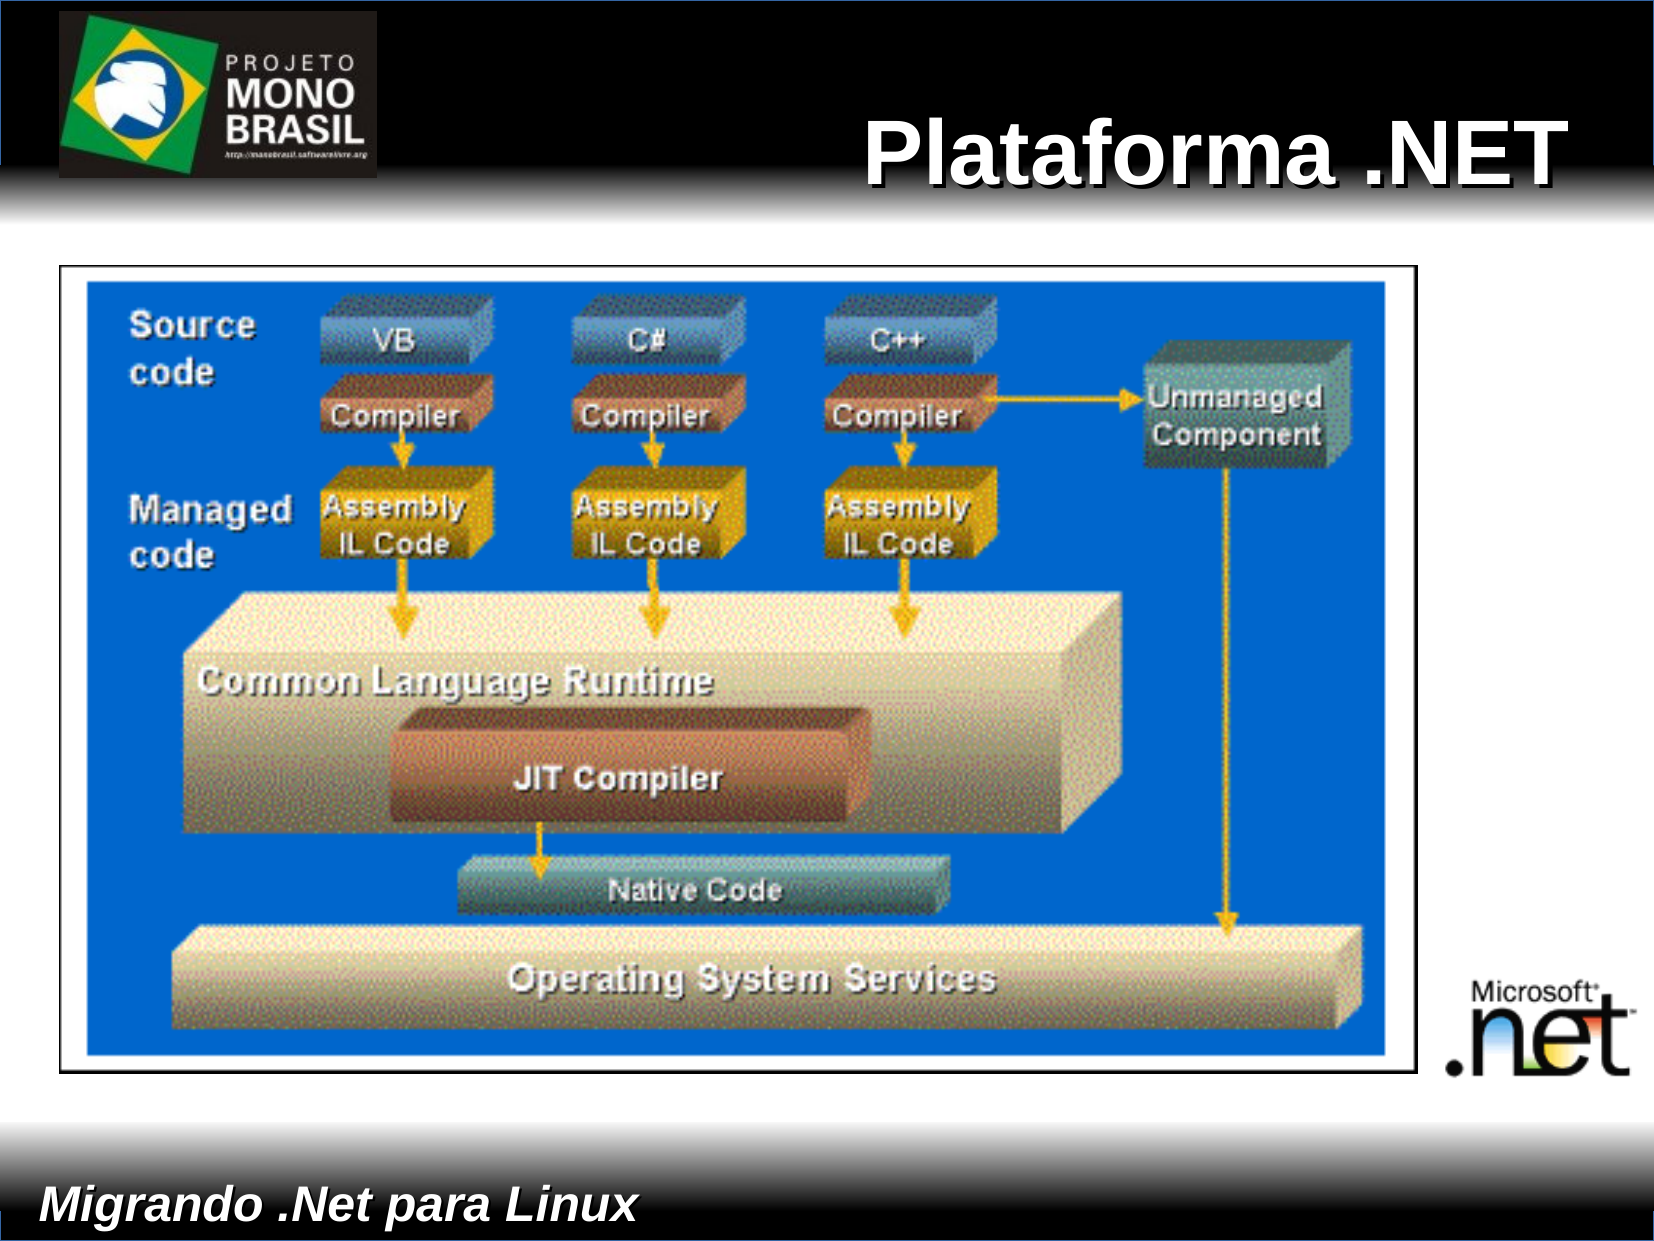

# Plataforma .NET
Migrando .Net para Linux